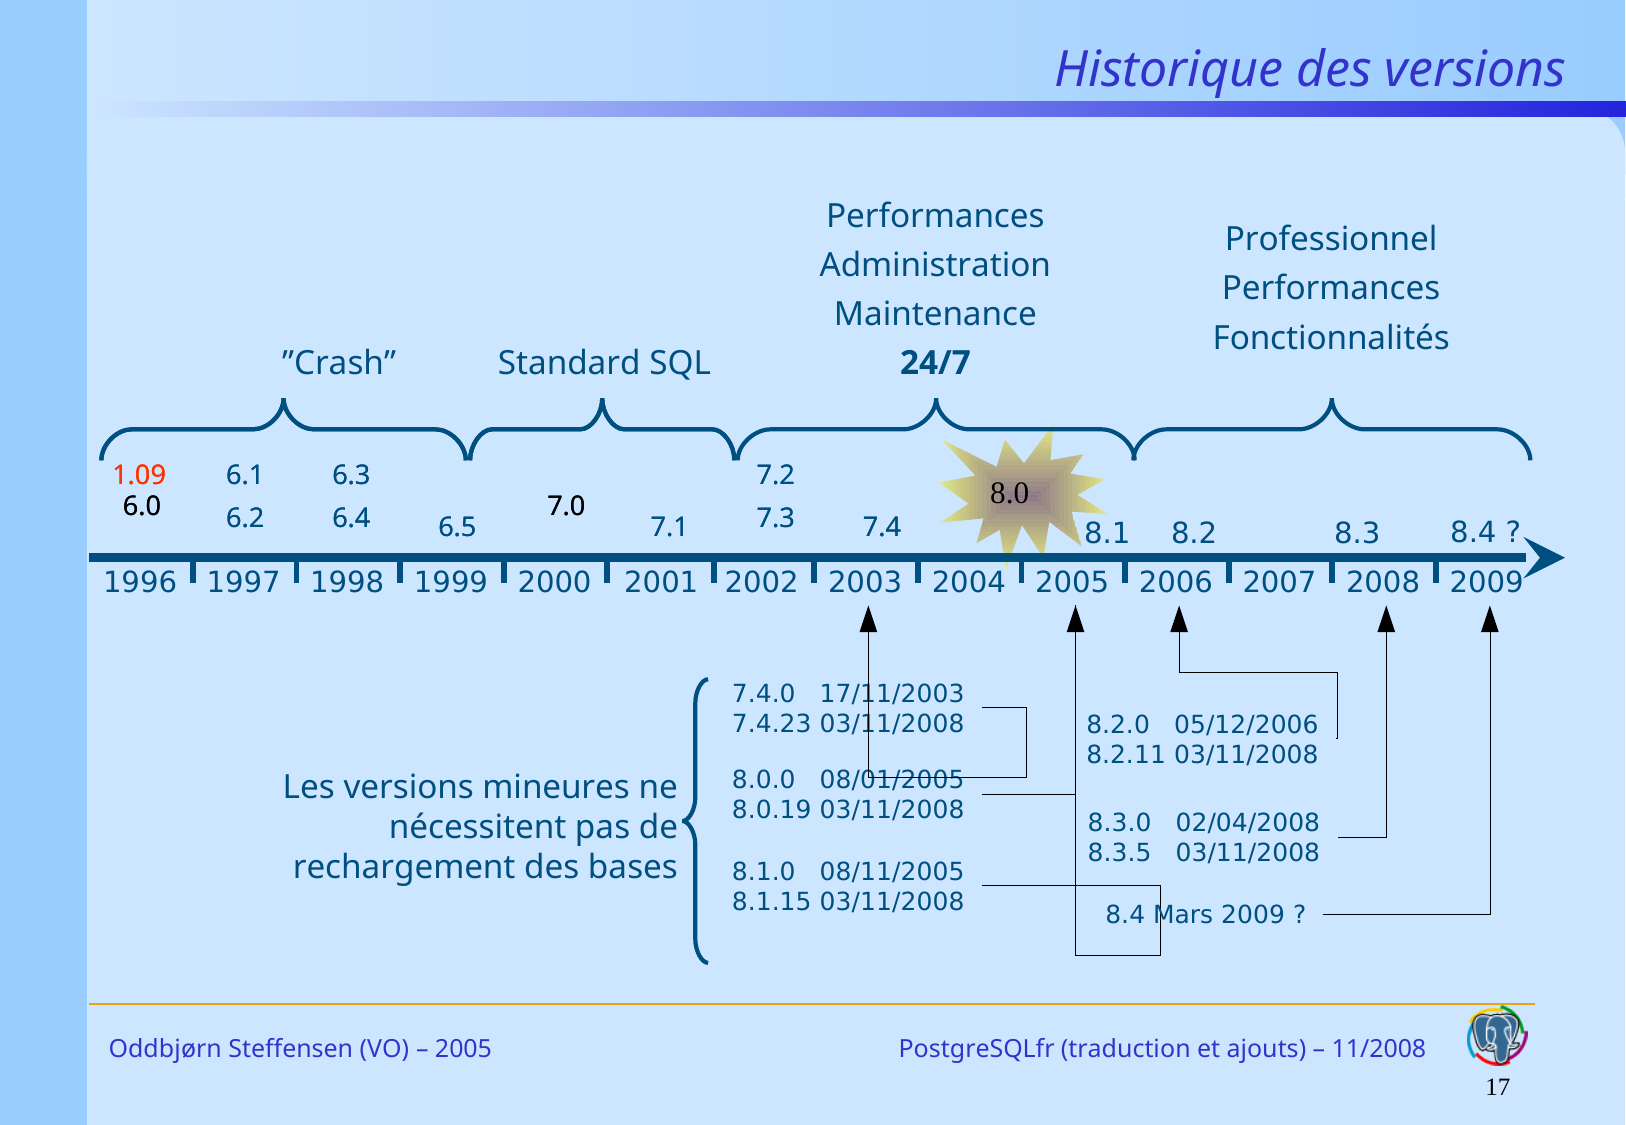

# Historique des versions
Performances
Administration
Maintenance
24/7
Professionnel
Performances
Fonctionnalités
”Crash”
Standard SQL
8.0
1.09
1.09
6.1
6.2
6.1
6.2
6.3
6.4
6.3
6.4
7.2
7.3
7.2
7.3
6.0
6.0
7.0
7.0
6.5
6.5
7.1
7.1
7.4
7.4
8.4 ?
8.1
8.2
8.3
1996
1997
1998
1999
2000
2001
2002
2003
2004
2005
2006
2007
2008
2009
7.4.0 17/11/2003
7.4.23 03/11/2008
8.2.0 05/12/2006
8.2.11 03/11/2008
8.0.0 08/01/2005
8.0.19 03/11/2008
Les versions mineures ne
nécessitent pas de
rechargement des bases
8.3.0 02/04/2008
8.3.5 03/11/2008
8.1.0 08/11/2005
8.1.15 03/11/2008
8.4 Mars 2009 ?